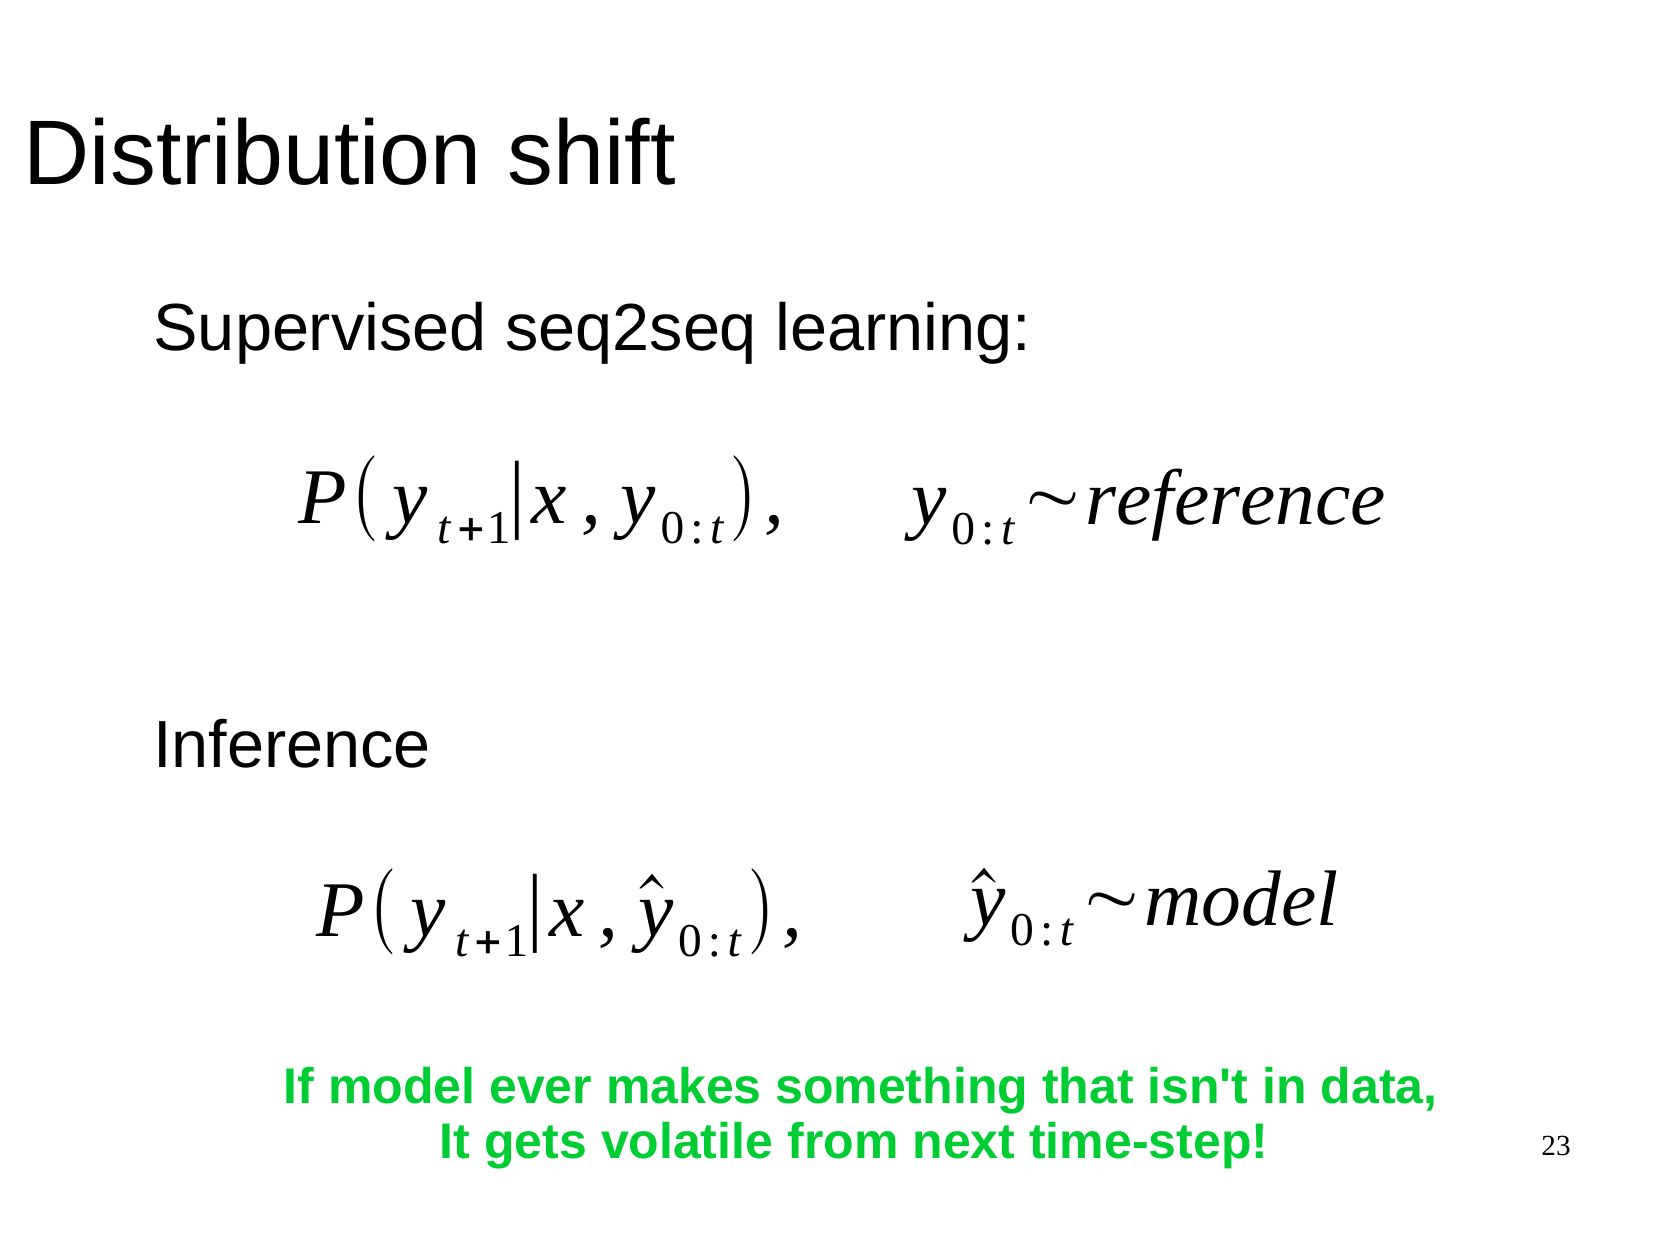

# Distribution shift
Supervised seq2seq learning:
Inference
If model ever makes something that isn't in data,
It gets volatile from next time-step!
23